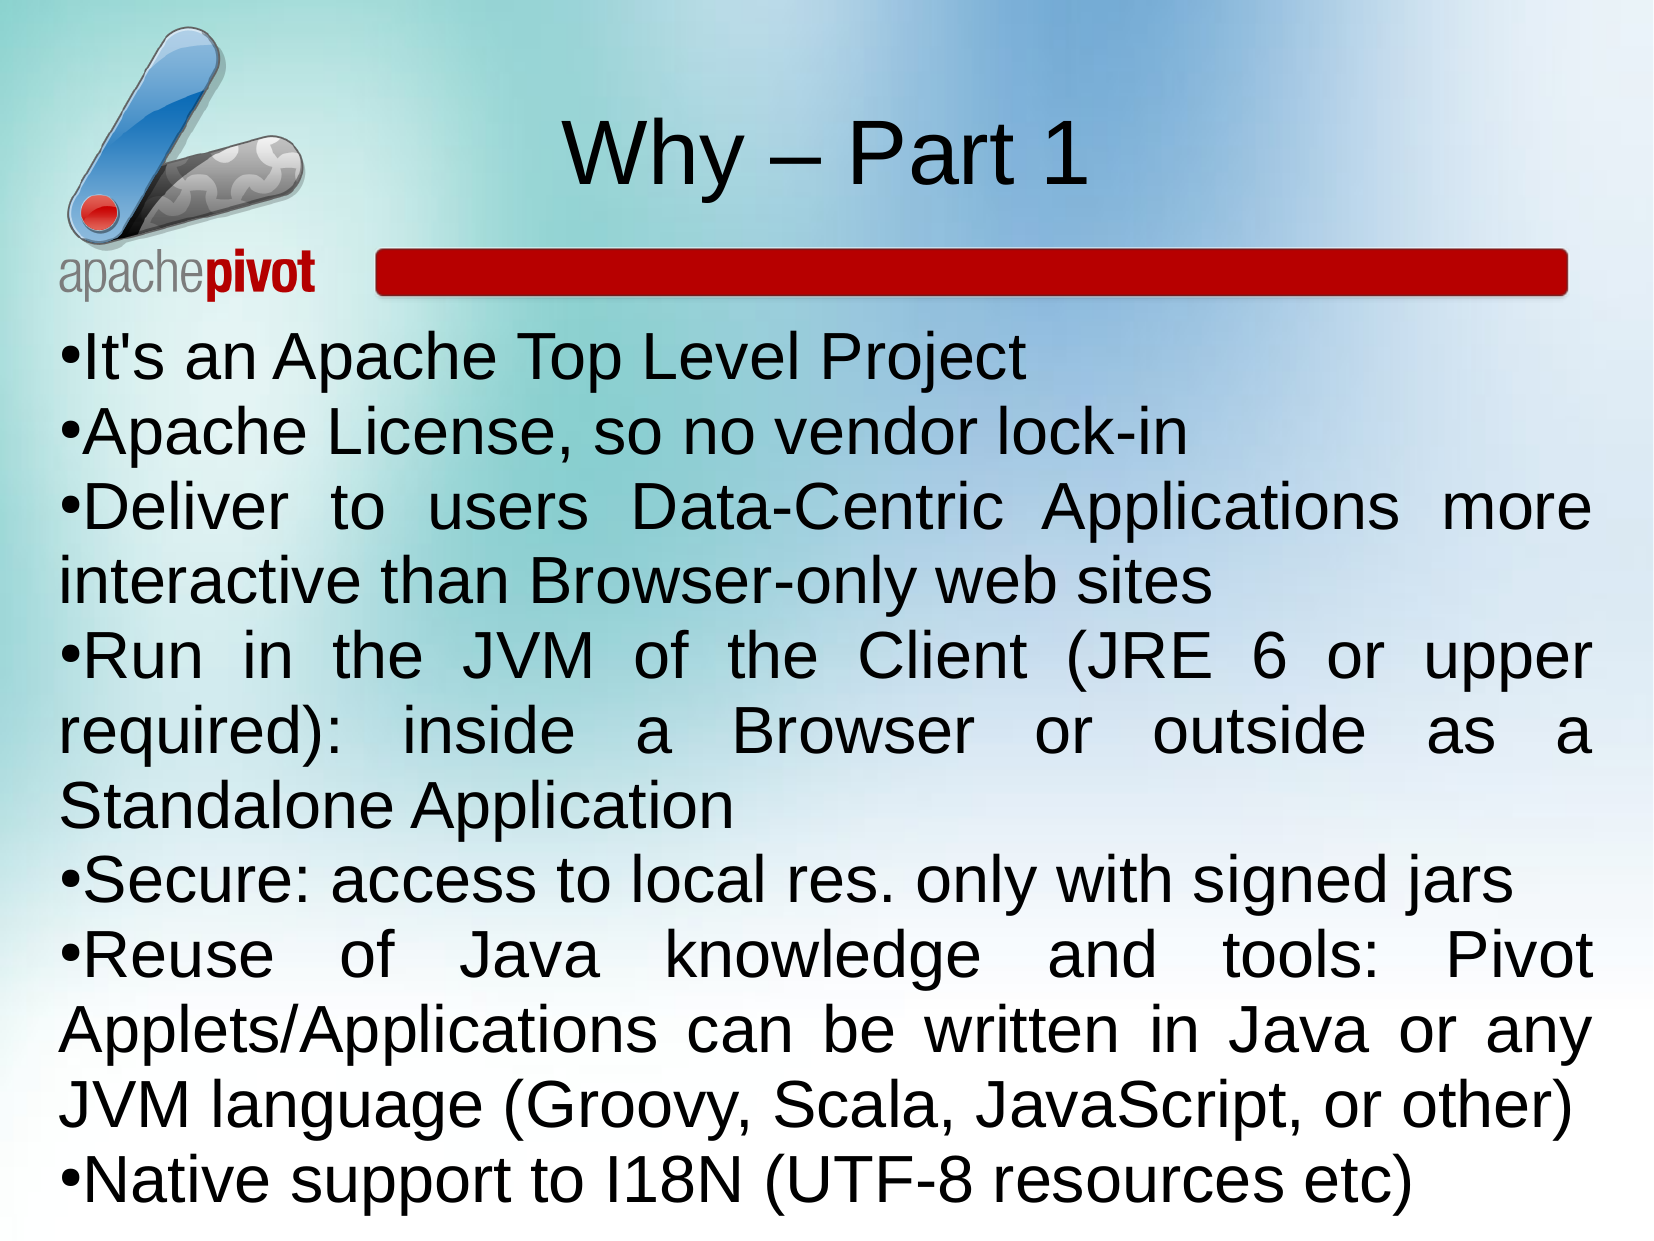

# Why – Part 1
It's an Apache Top Level Project
Apache License, so no vendor lock-in
Deliver to users Data-Centric Applications more interactive than Browser-only web sites
Run in the JVM of the Client (JRE 6 or upper required): inside a Browser or outside as a Standalone Application
Secure: access to local res. only with signed jars
Reuse of Java knowledge and tools: Pivot Applets/Applications can be written in Java or any JVM language (Groovy, Scala, JavaScript, or other)
Native support to I18N (UTF-8 resources etc)
4